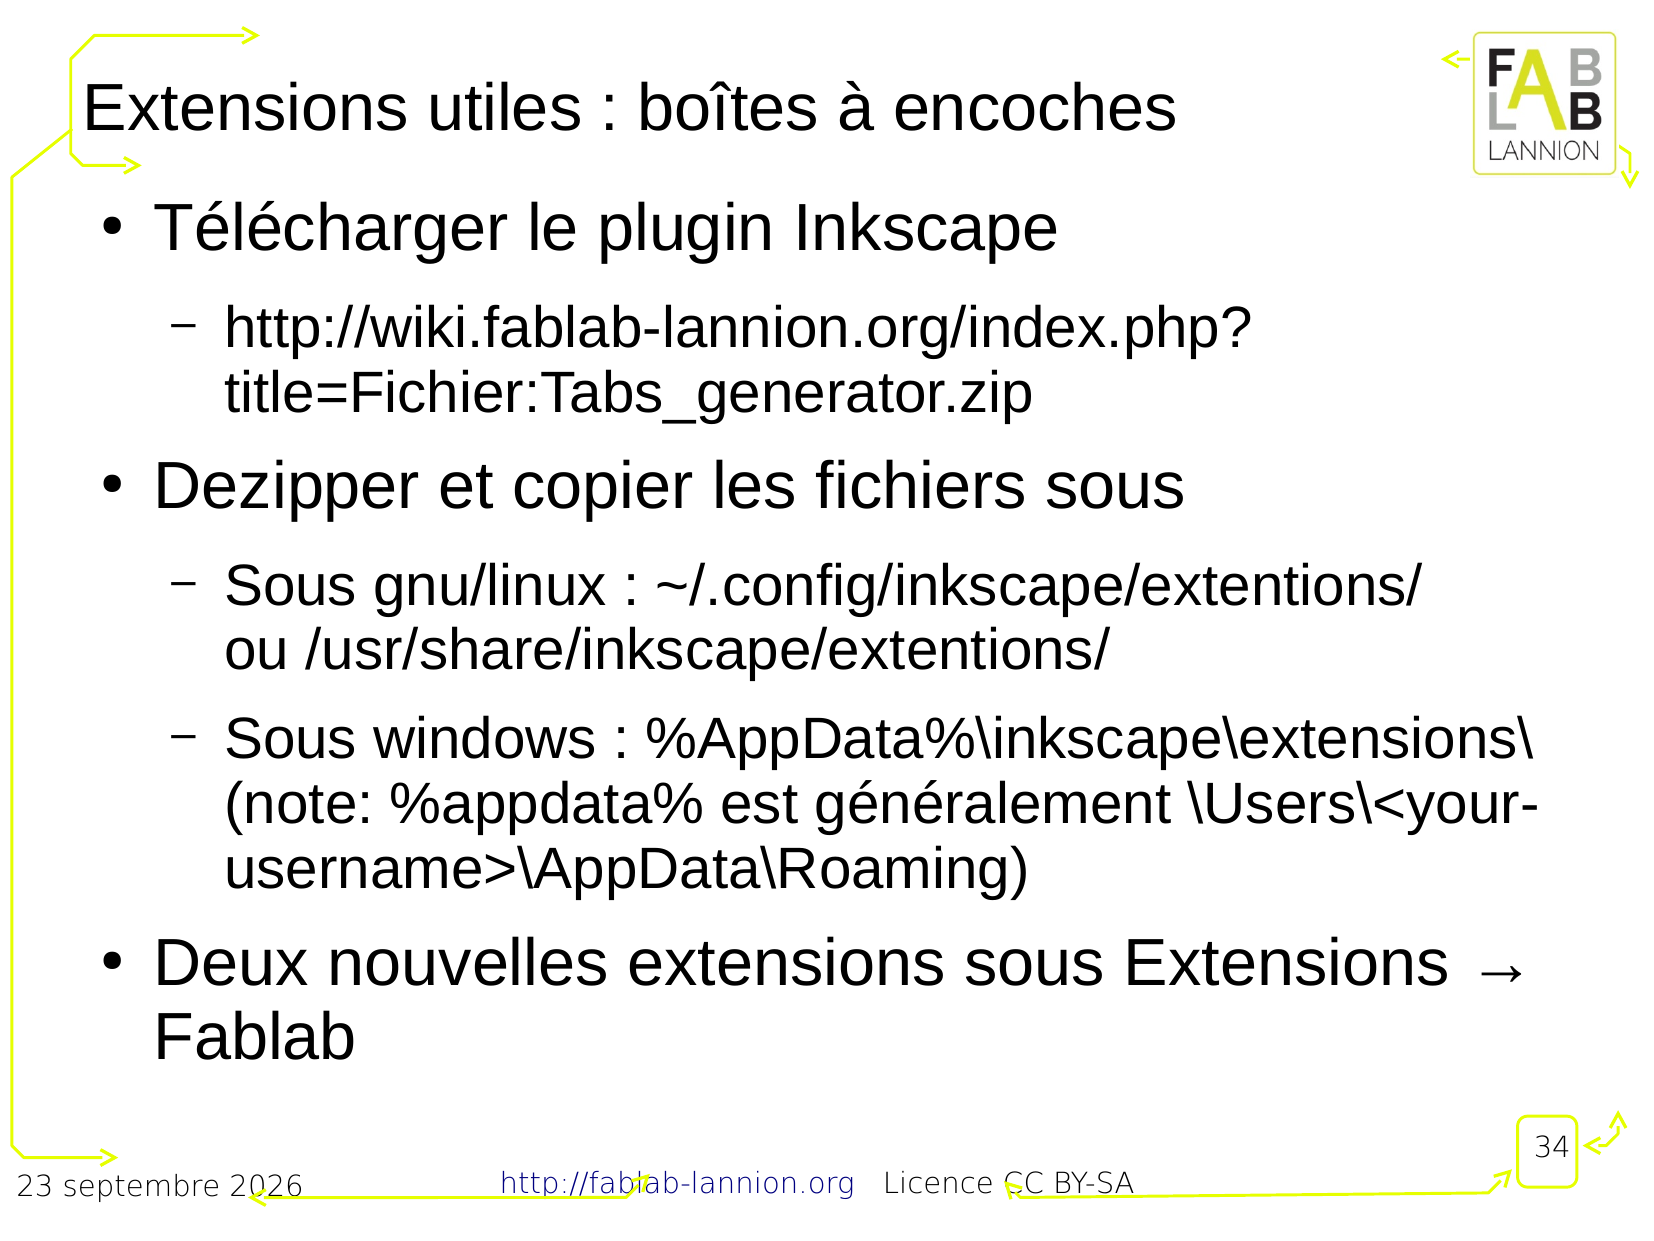

# Extensions utiles : boîtes à encoches
Télécharger le plugin Inkscape
http://wiki.fablab-lannion.org/index.php?title=Fichier:Tabs_generator.zip
Dezipper et copier les fichiers sous
Sous gnu/linux : ~/.config/inkscape/extentions/ ou /usr/share/inkscape/extentions/
Sous windows : %AppData%\inkscape\extensions\ (note: %appdata% est généralement \Users\<your-username>\AppData\Roaming)
Deux nouvelles extensions sous Extensions → Fablab
34